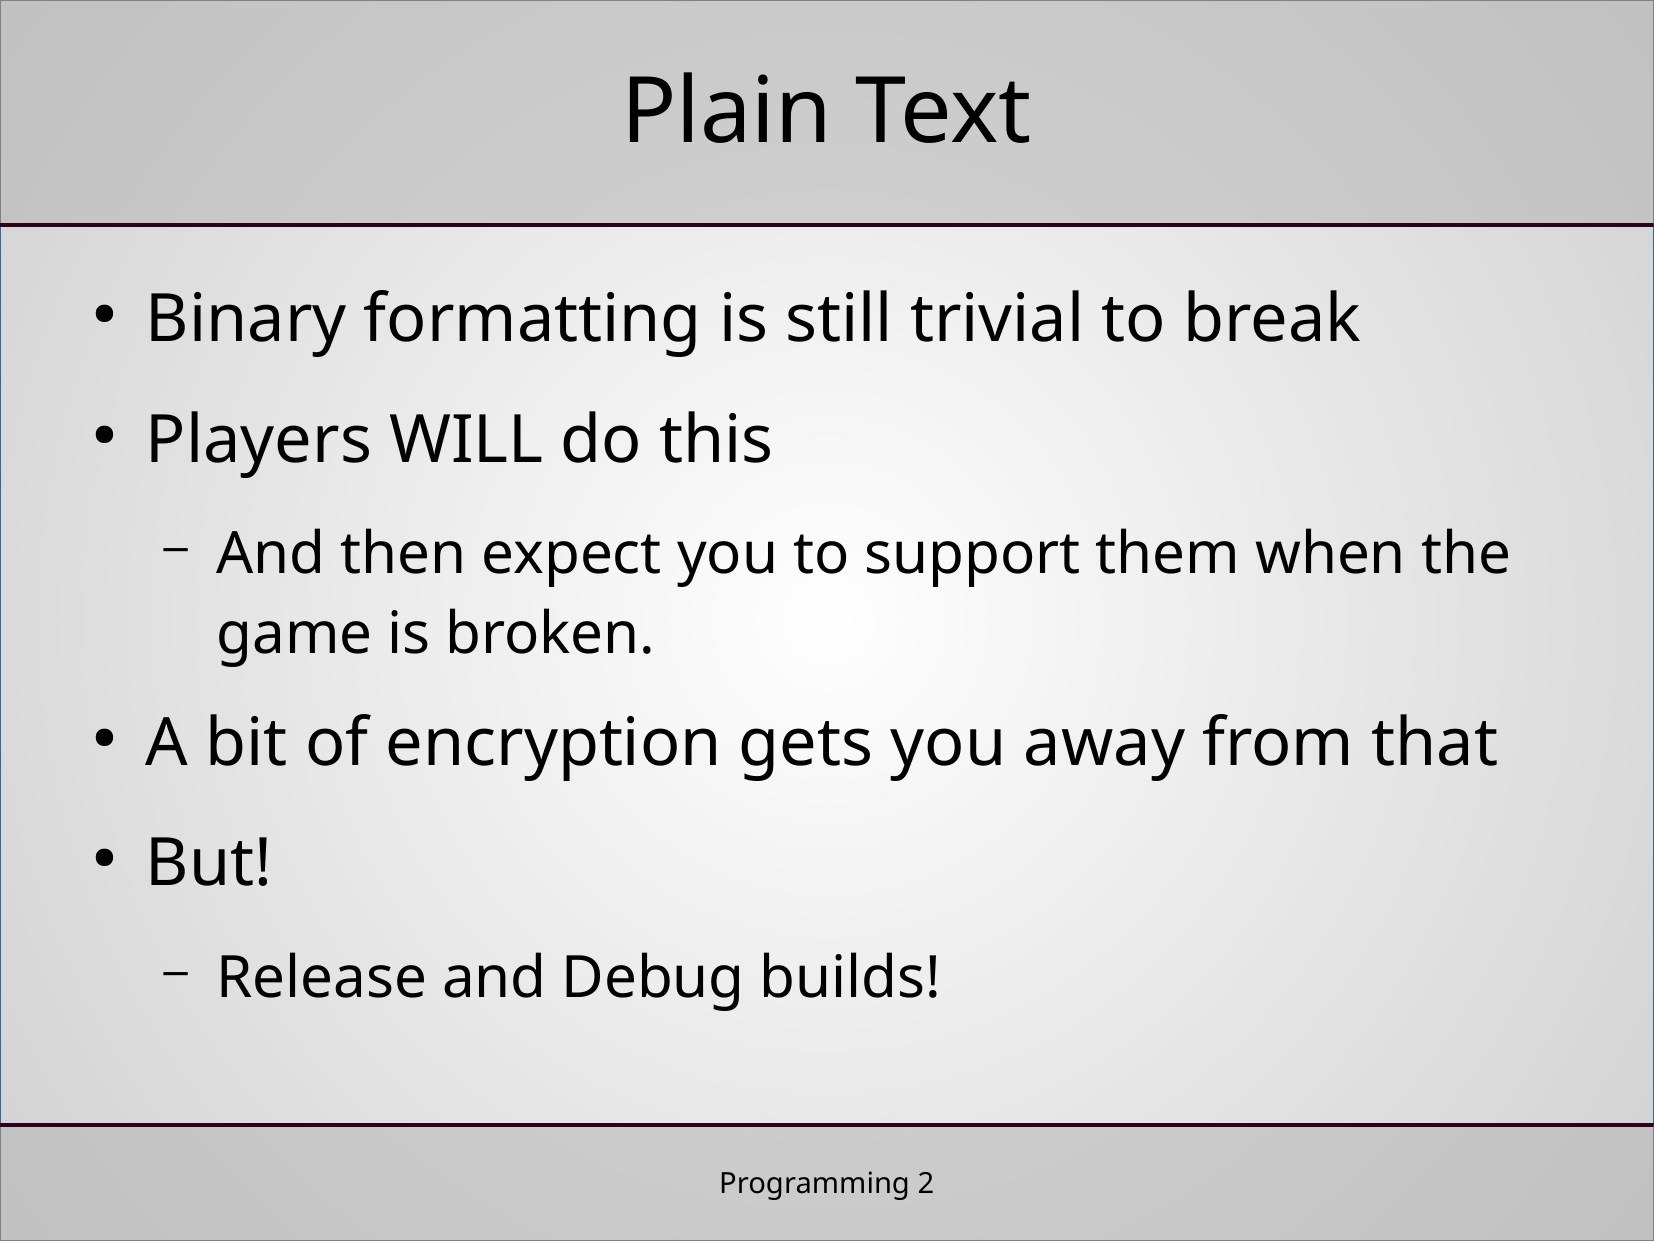

# Plain Text
Binary formatting is still trivial to break
Players WILL do this
And then expect you to support them when the game is broken.
A bit of encryption gets you away from that
But!
Release and Debug builds!